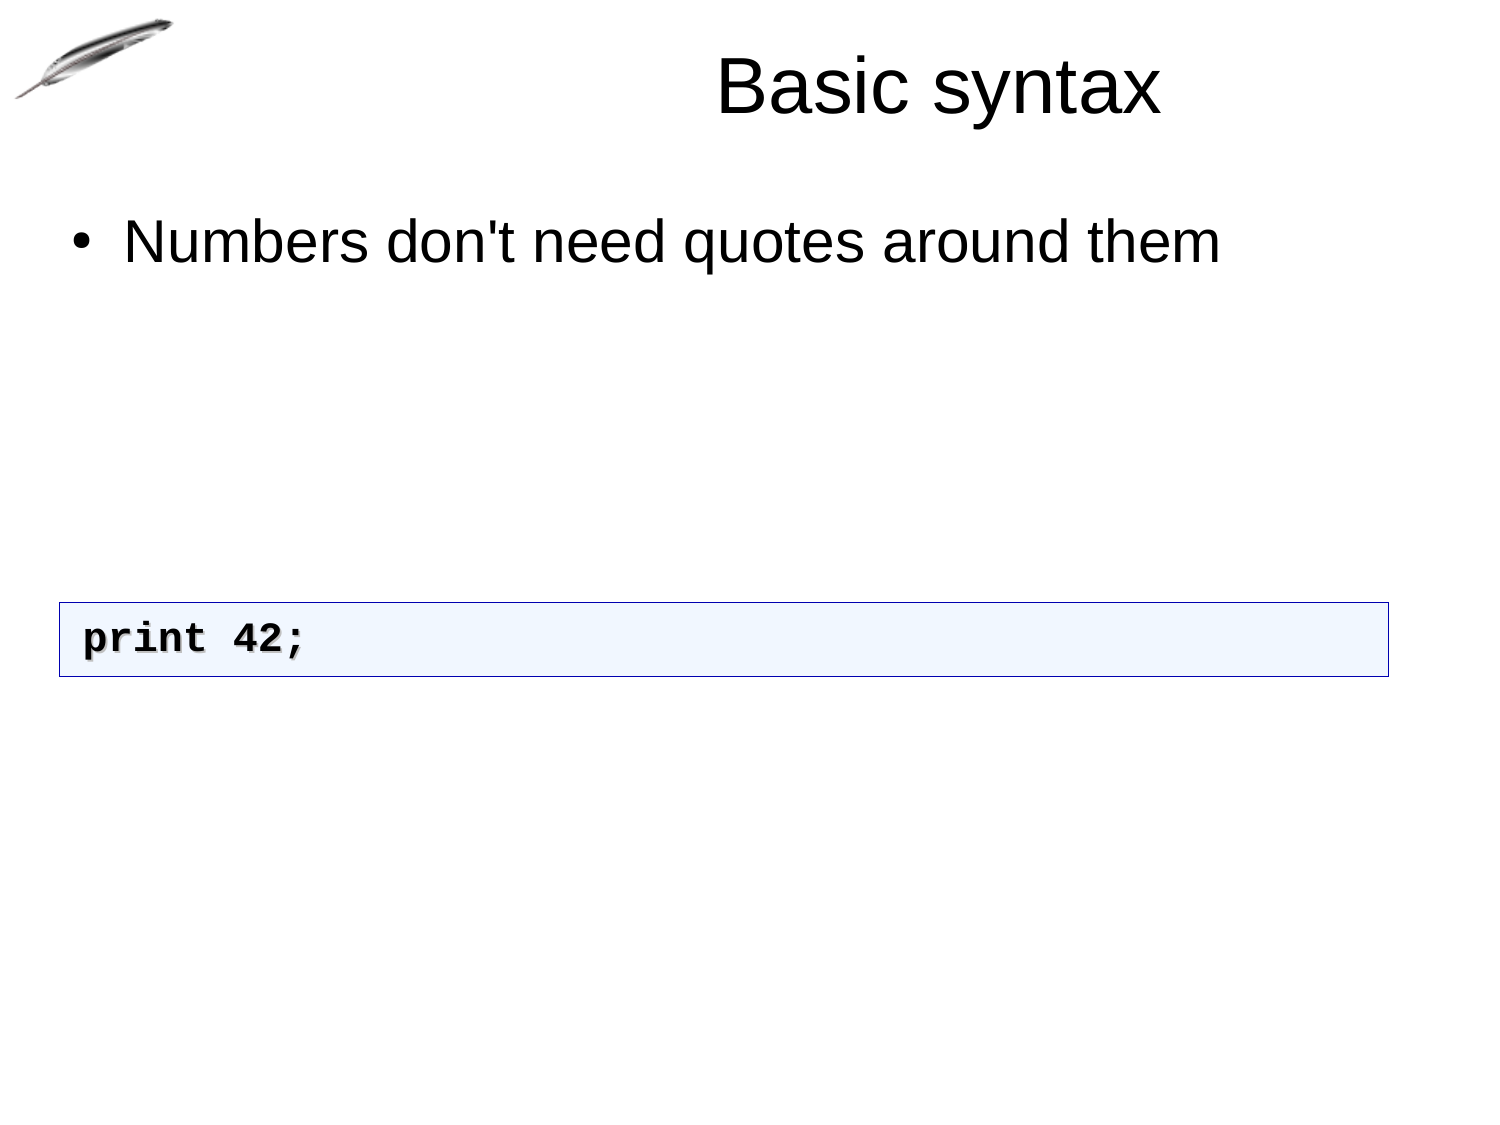

# Basic syntax
Numbers don't need quotes around them
print 42;